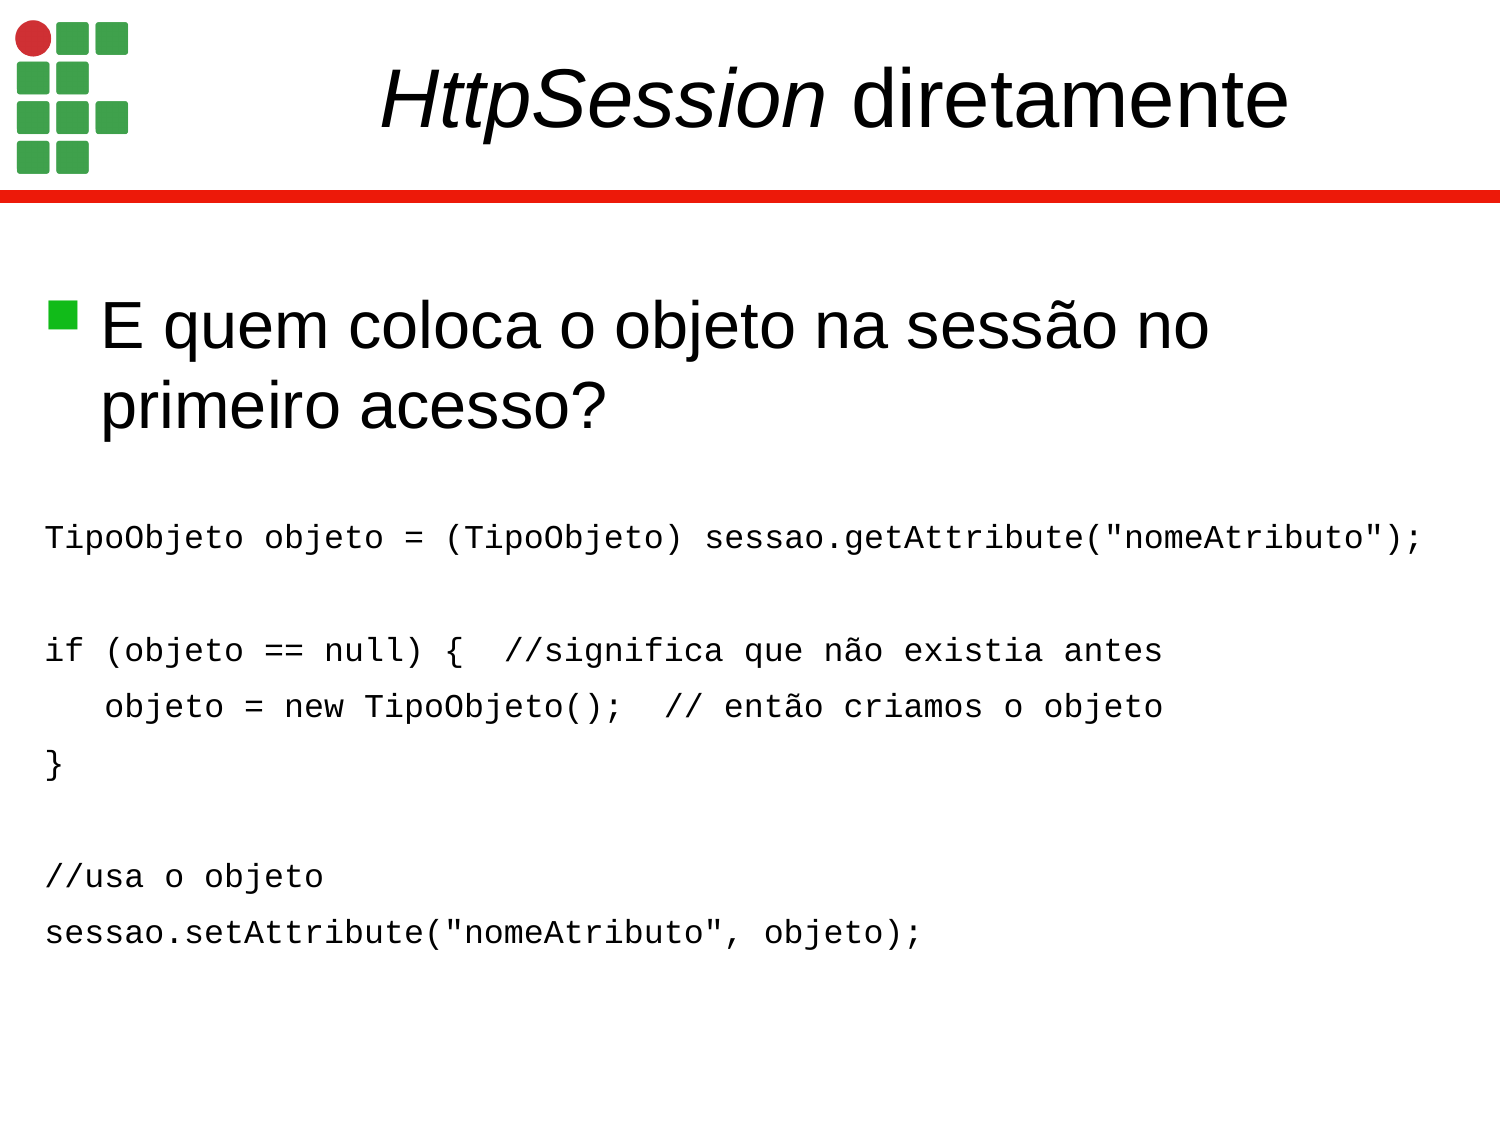

# HttpSession diretamente
E quem coloca o objeto na sessão no primeiro acesso?
TipoObjeto objeto = (TipoObjeto) sessao.getAttribute(″nomeAtributo″);
if (objeto == null) { //significa que não existia antes
 objeto = new TipoObjeto(); // então criamos o objeto
}
//usa o objeto
sessao.setAttribute(″nomeAtributo″, objeto);